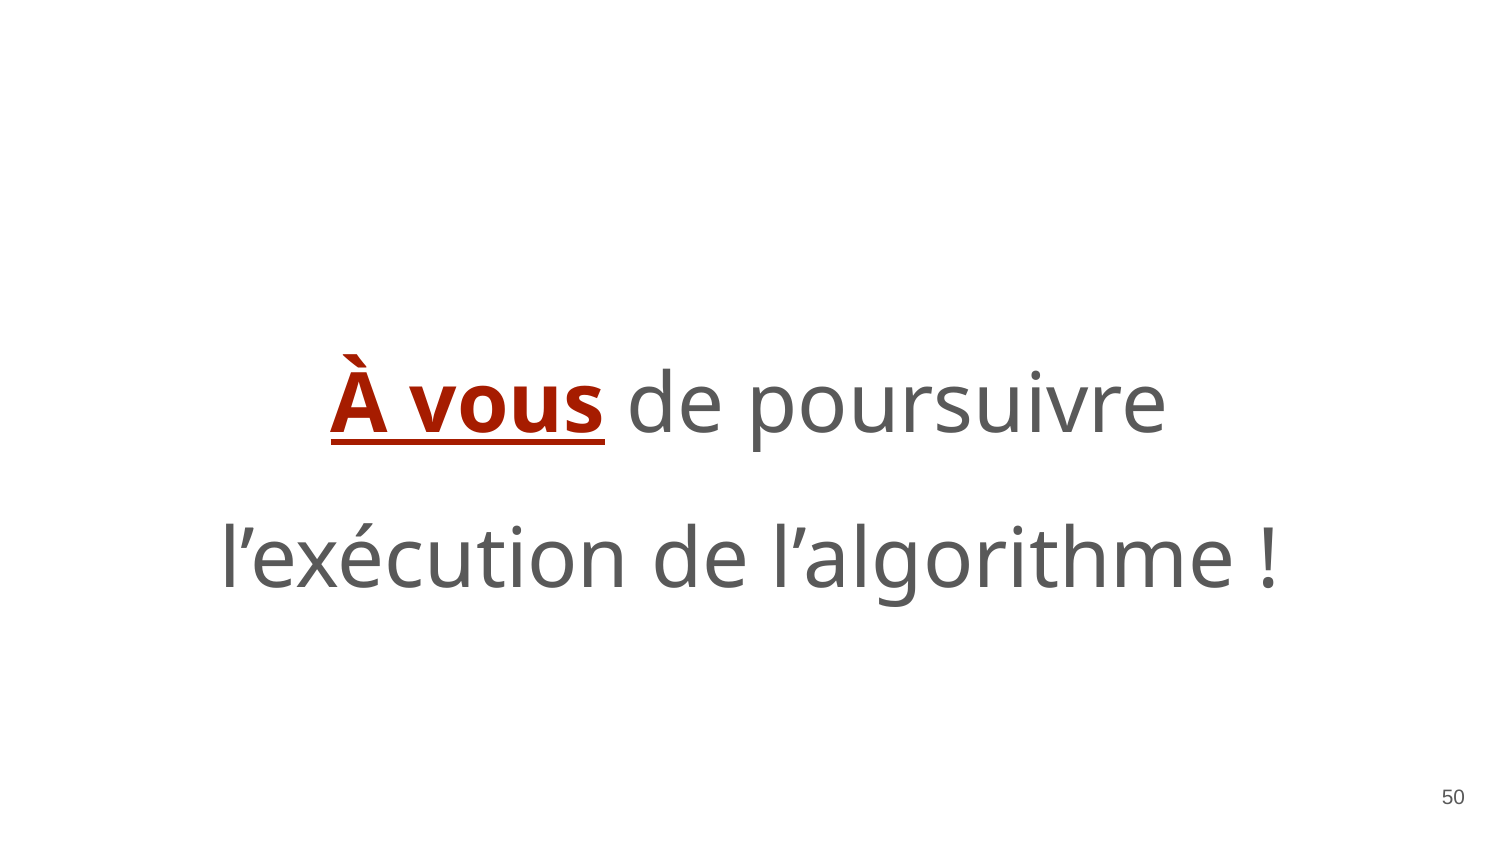

#
À vous de poursuivre
l’exécution de l’algorithme !